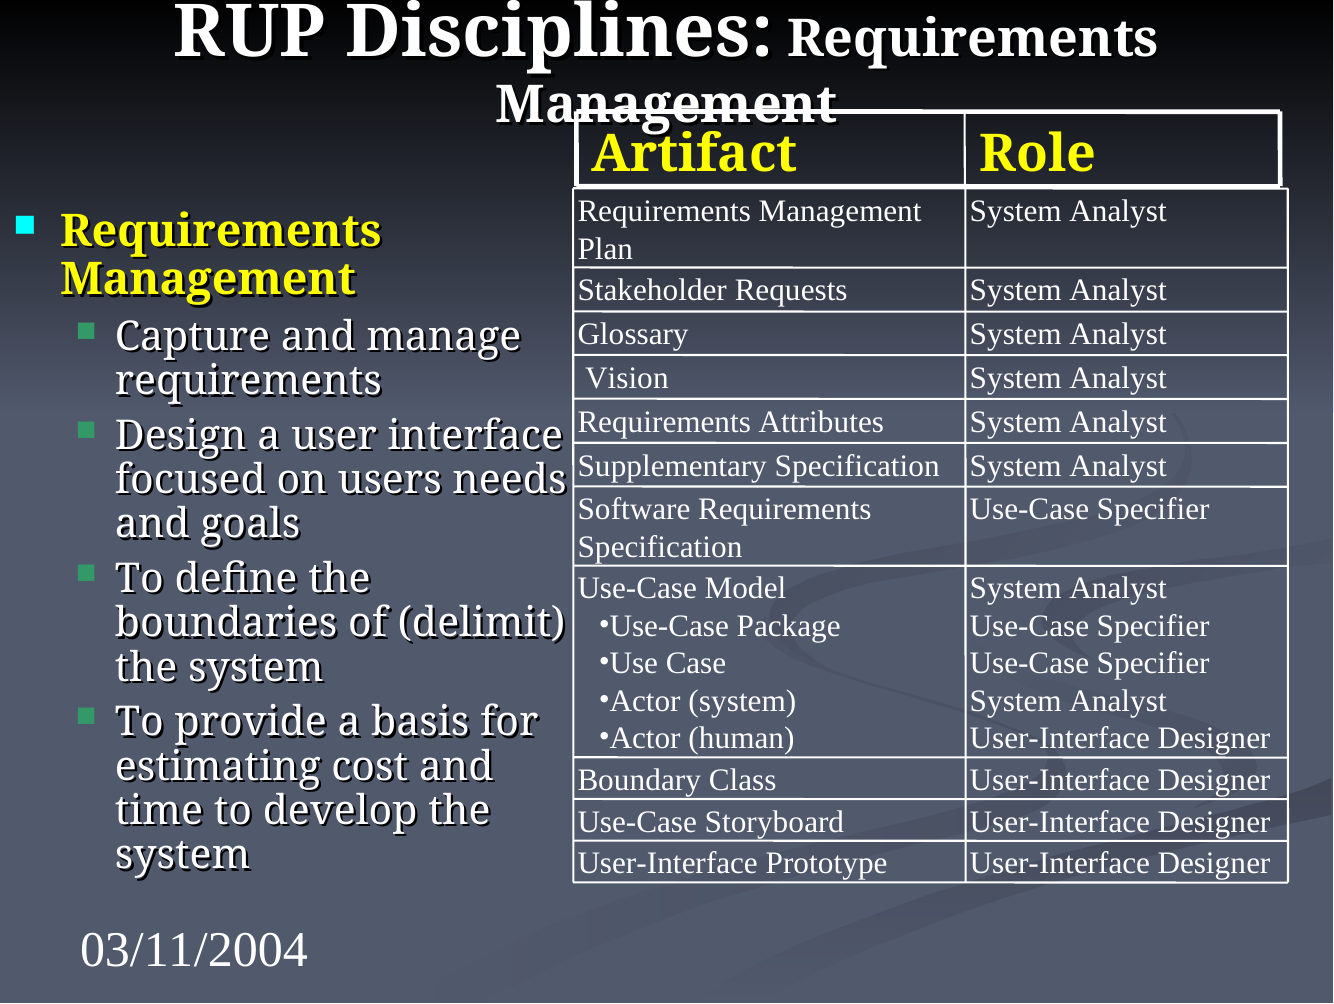

# RUP Disciplines: Requirements Management
Artifact
Role
Requirements Management Plan
System Analyst
Stakeholder Requests
System Analyst
Glossary
System Analyst
 Vision
System Analyst
Requirements Attributes
System Analyst
Supplementary Specification
System Analyst
Software Requirements Specification
Use-Case Specifier
Use-Case Model
Use-Case Package
Use Case
Actor (system)
Actor (human)
System Analyst
Use-Case Specifier
Use-Case Specifier
System Analyst
User-Interface Designer
Boundary Class
User-Interface Designer
Use-Case Storyboard
User-Interface Designer
User-Interface Prototype
User-Interface Designer
Requirements Management
Capture and manage requirements
Design a user interface focused on users needs and goals
To define the boundaries of (delimit) the system
To provide a basis for estimating cost and time to develop the system
03/11/2004